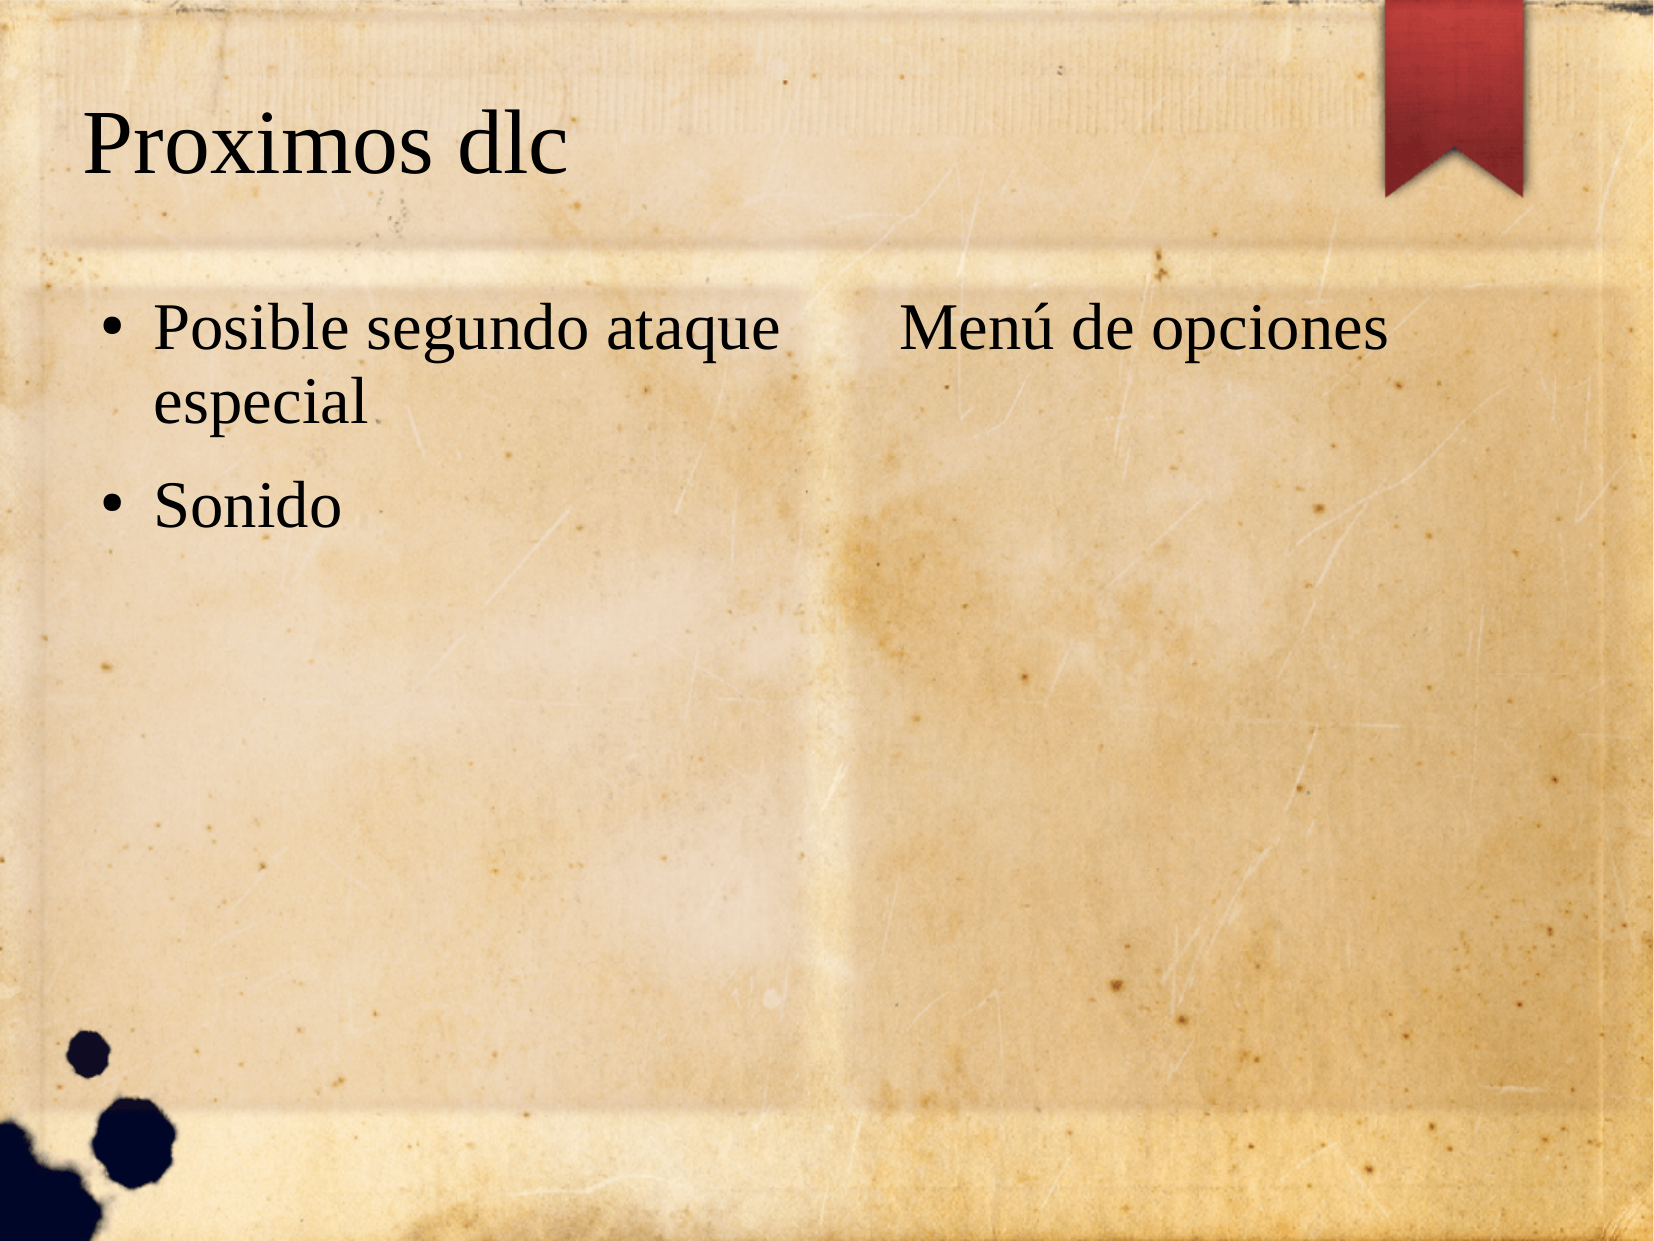

# Proximos dlc
Posible segundo ataque especial
Sonido
Menú de opciones